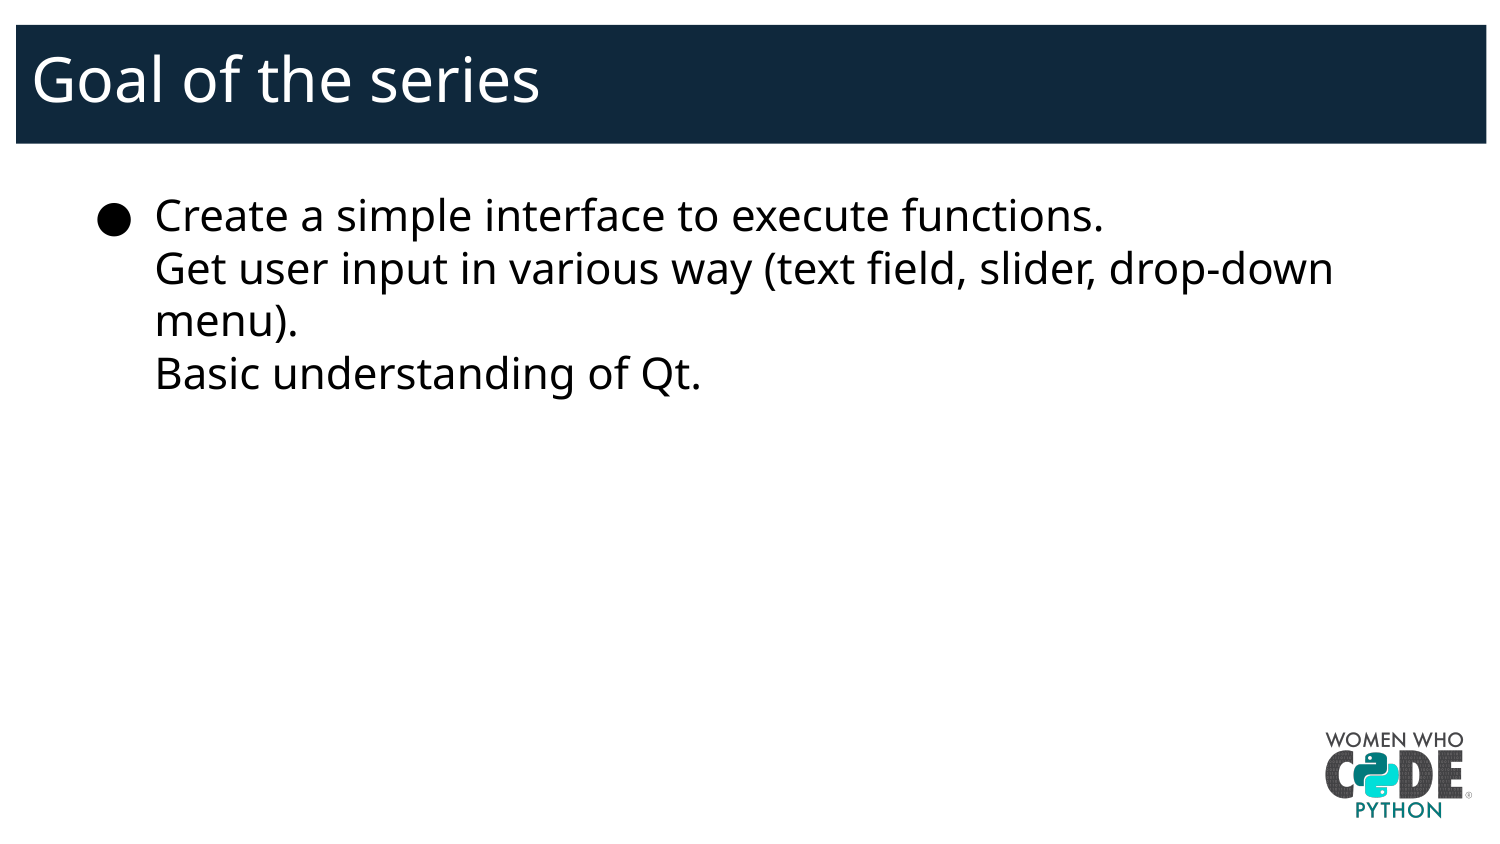

Goal of the series
# Create a simple interface to execute functions. Get user input in various way (text field, slider, drop-down menu). Basic understanding of Qt.